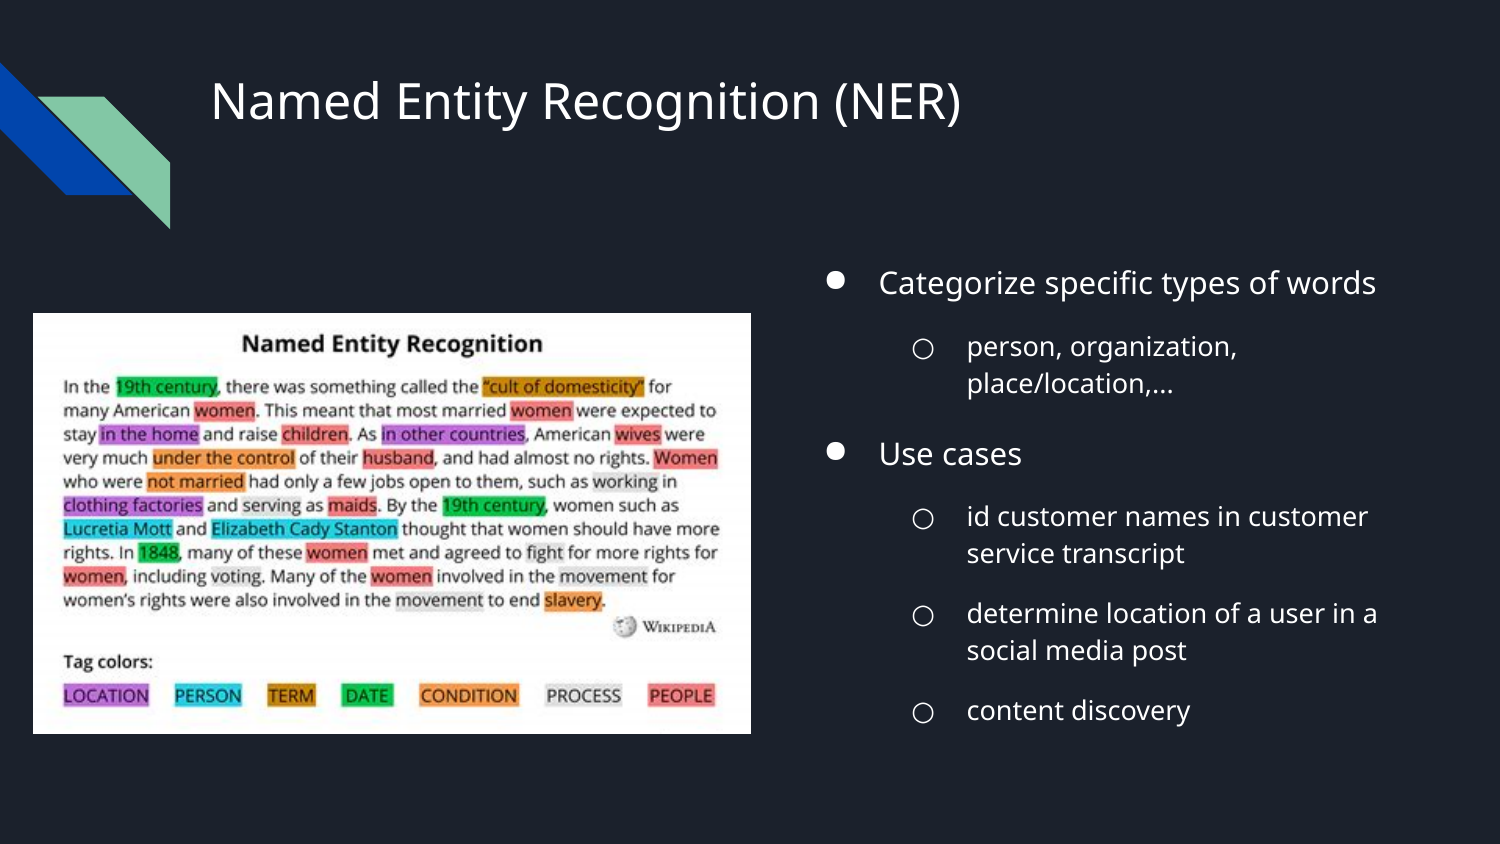

# Named Entity Recognition (NER)
Categorize specific types of words
person, organization, place/location,...
Use cases
id customer names in customer service transcript
determine location of a user in a social media post
content discovery